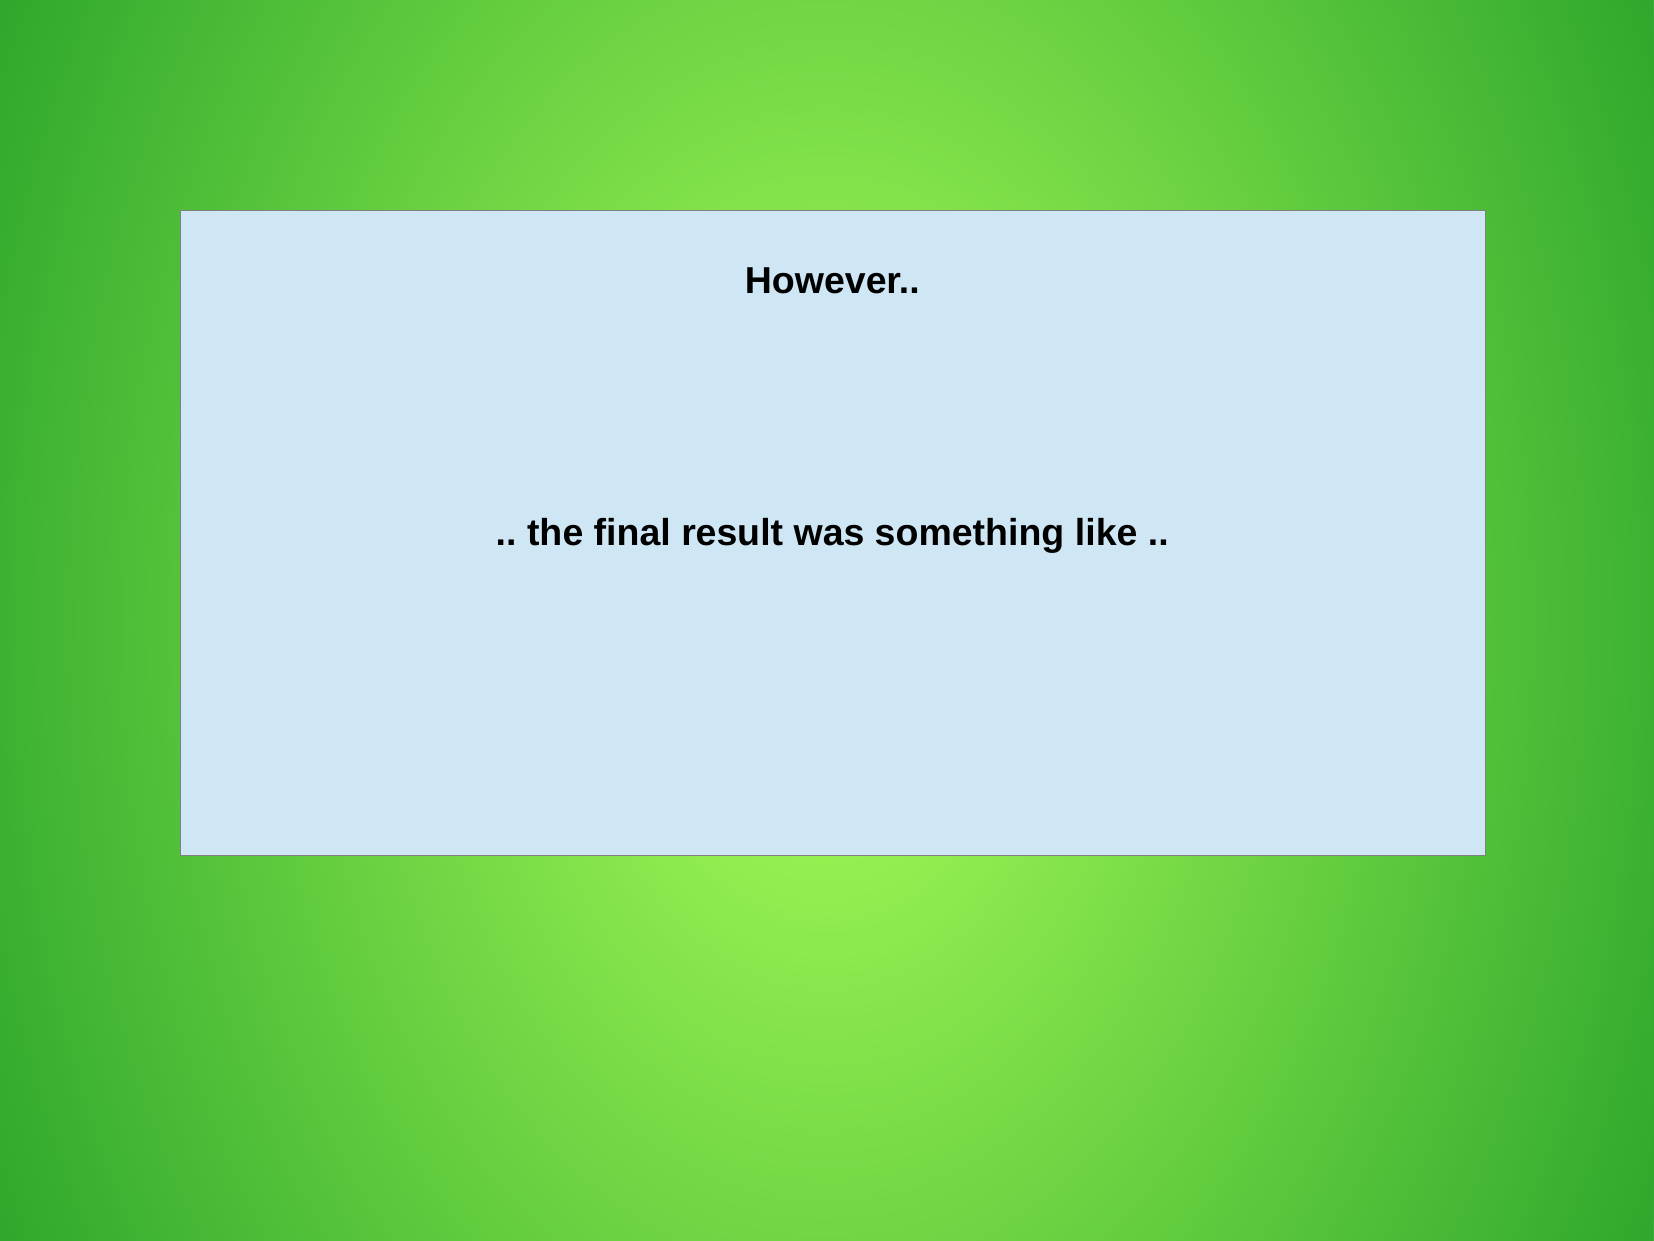

However..
.. the final result was something like ..